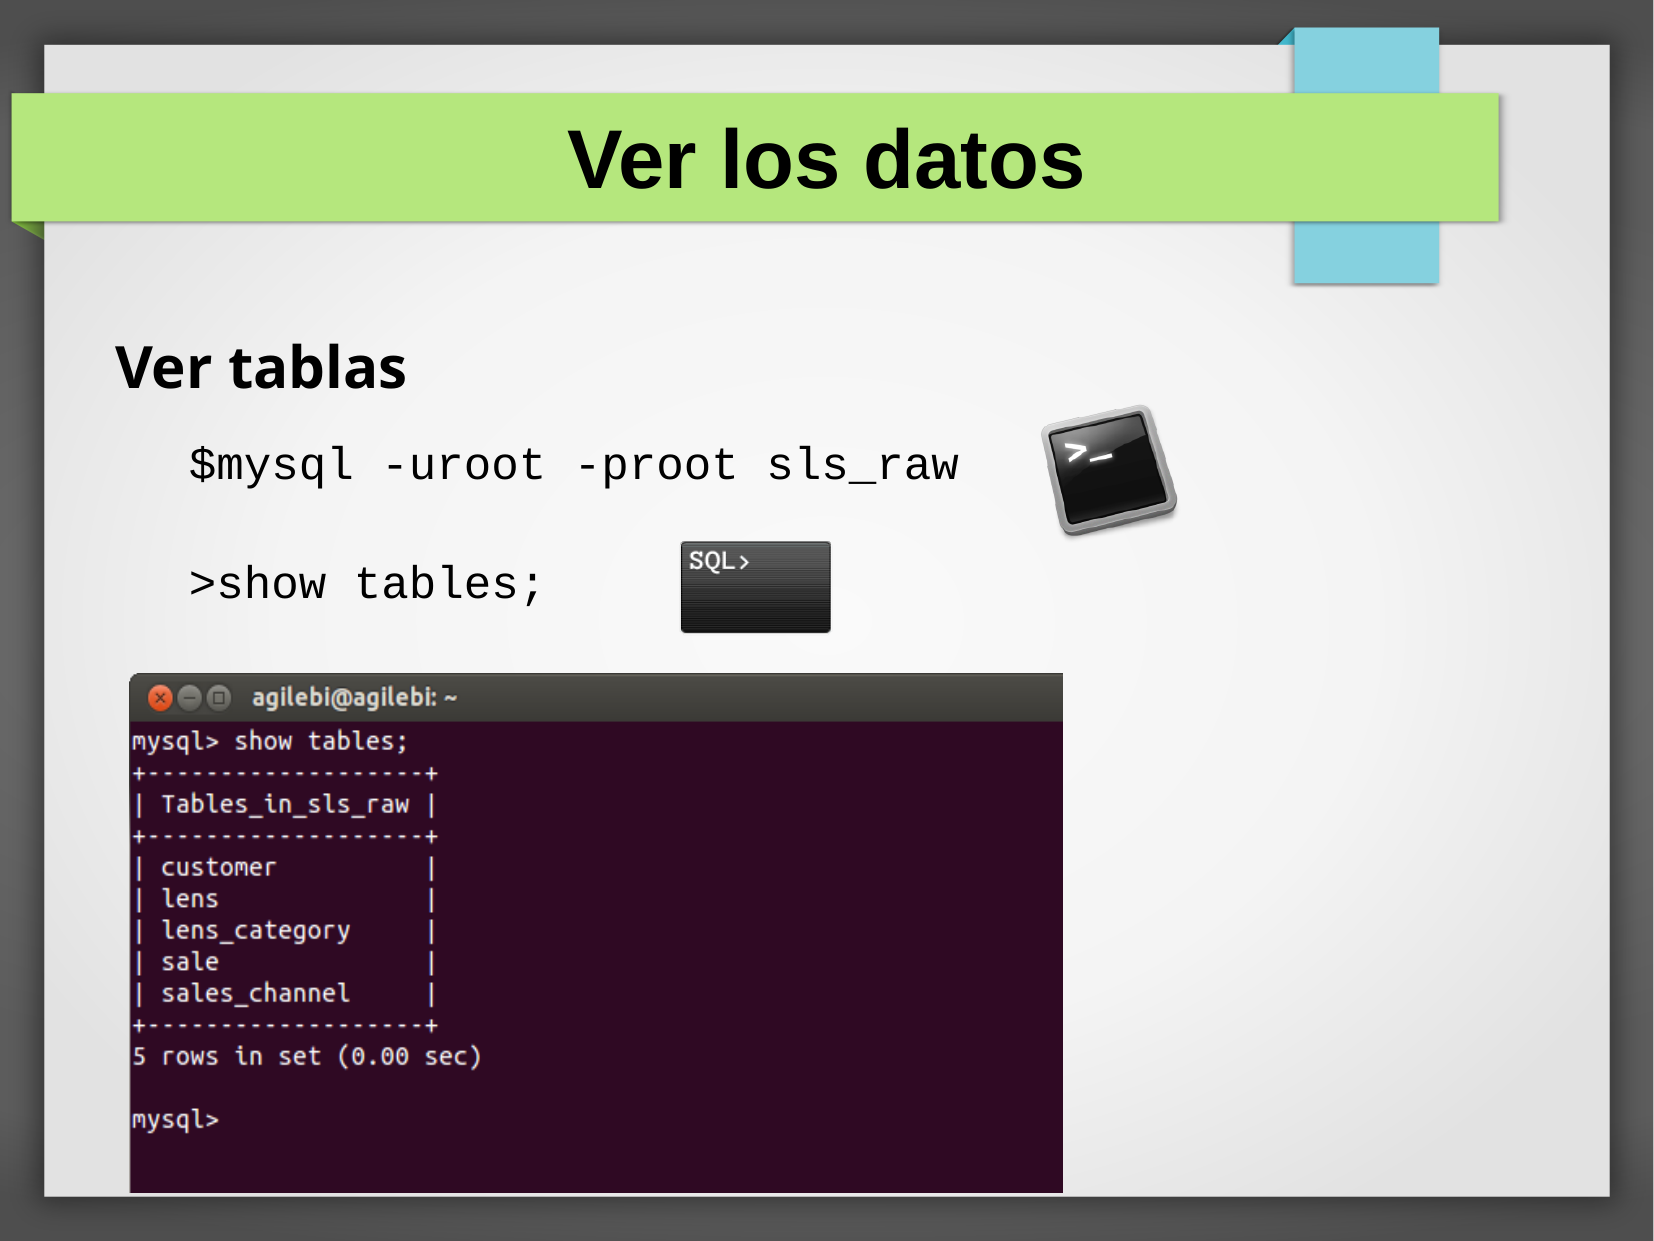

# Ver los datos
Ver tablas
	$mysql -uroot -proot sls_raw
	>show tables;